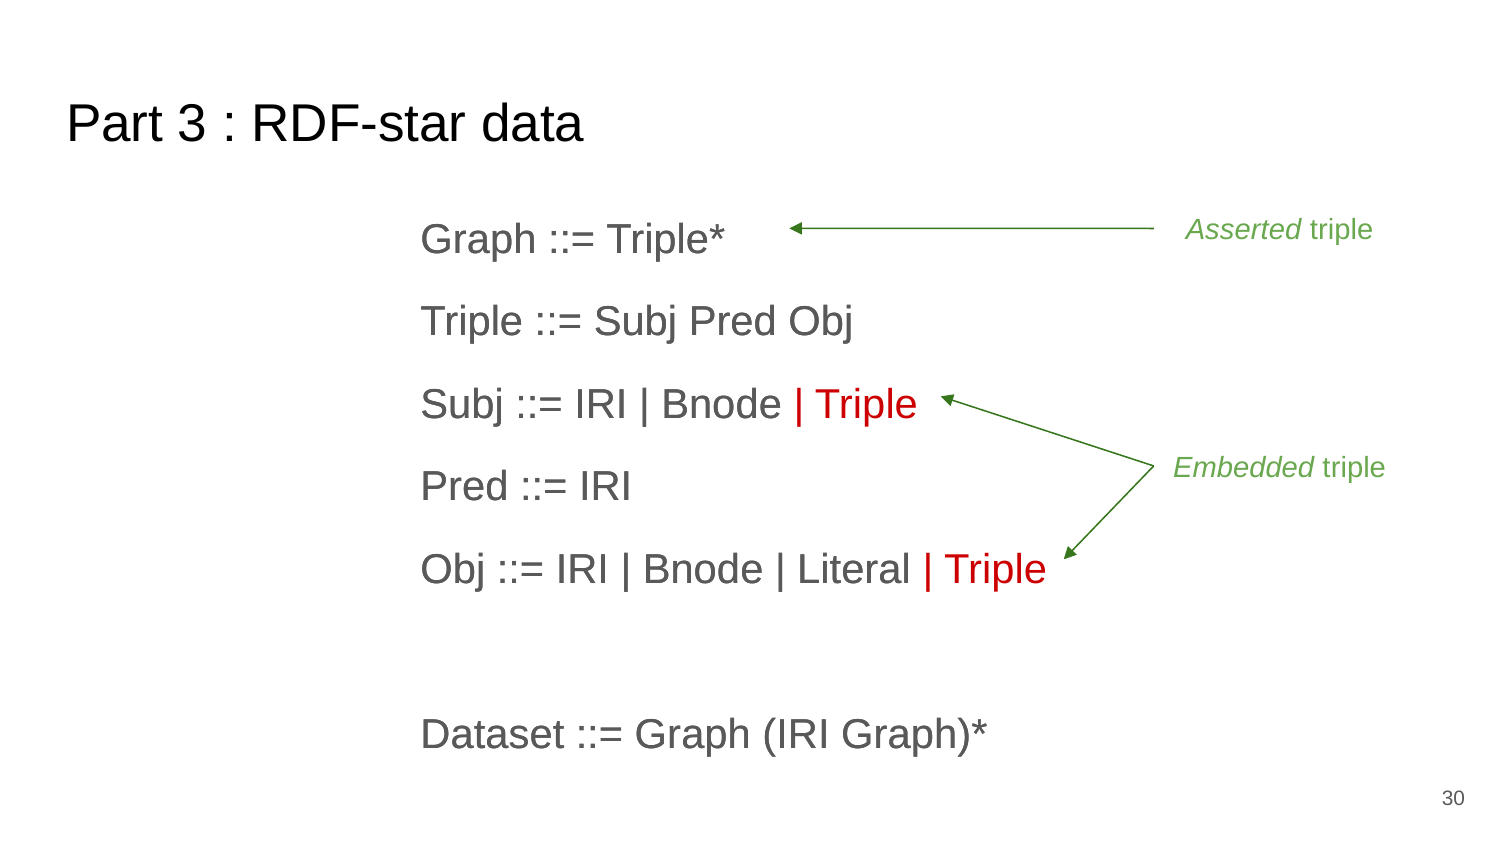

Part 3 : RDF-star data
# Graph ::= Triple*
Triple ::= Subj Pred Obj
Subj ::= IRI | Bnode
Pred ::= IRI
Obj ::= IRI | Bnode | Literal
Dataset ::= Graph (IRI Graph)*
Graph ::= Triple*
Triple ::= Subj Pred Obj
Subj ::= IRI | Bnode | Triple
Pred ::= IRI
Obj ::= IRI | Bnode | Literal | Triple
Dataset ::= Graph (IRI Graph)*
Asserted triple
Embedded triple